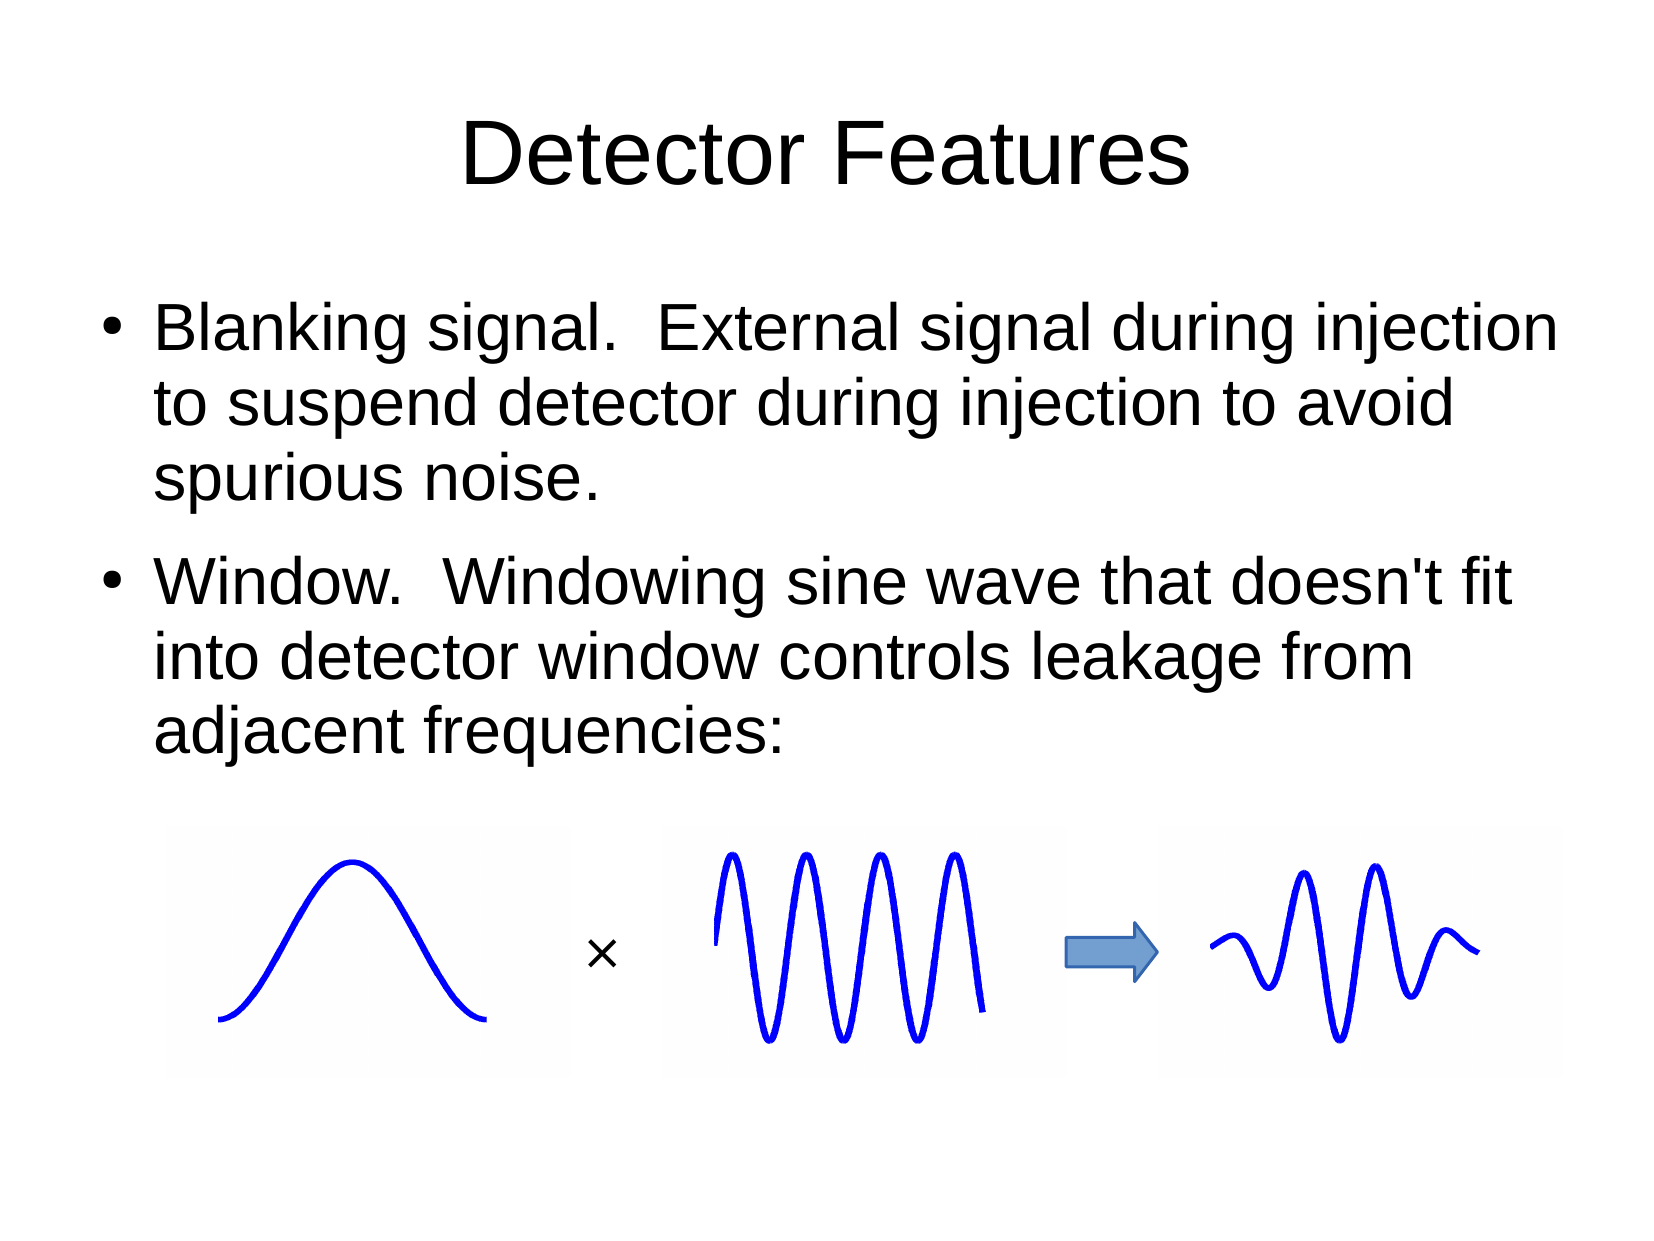

# Detector Features
Blanking signal. External signal during injection to suspend detector during injection to avoid spurious noise.
Window. Windowing sine wave that doesn't fit into detector window controls leakage from adjacent frequencies:
⨯